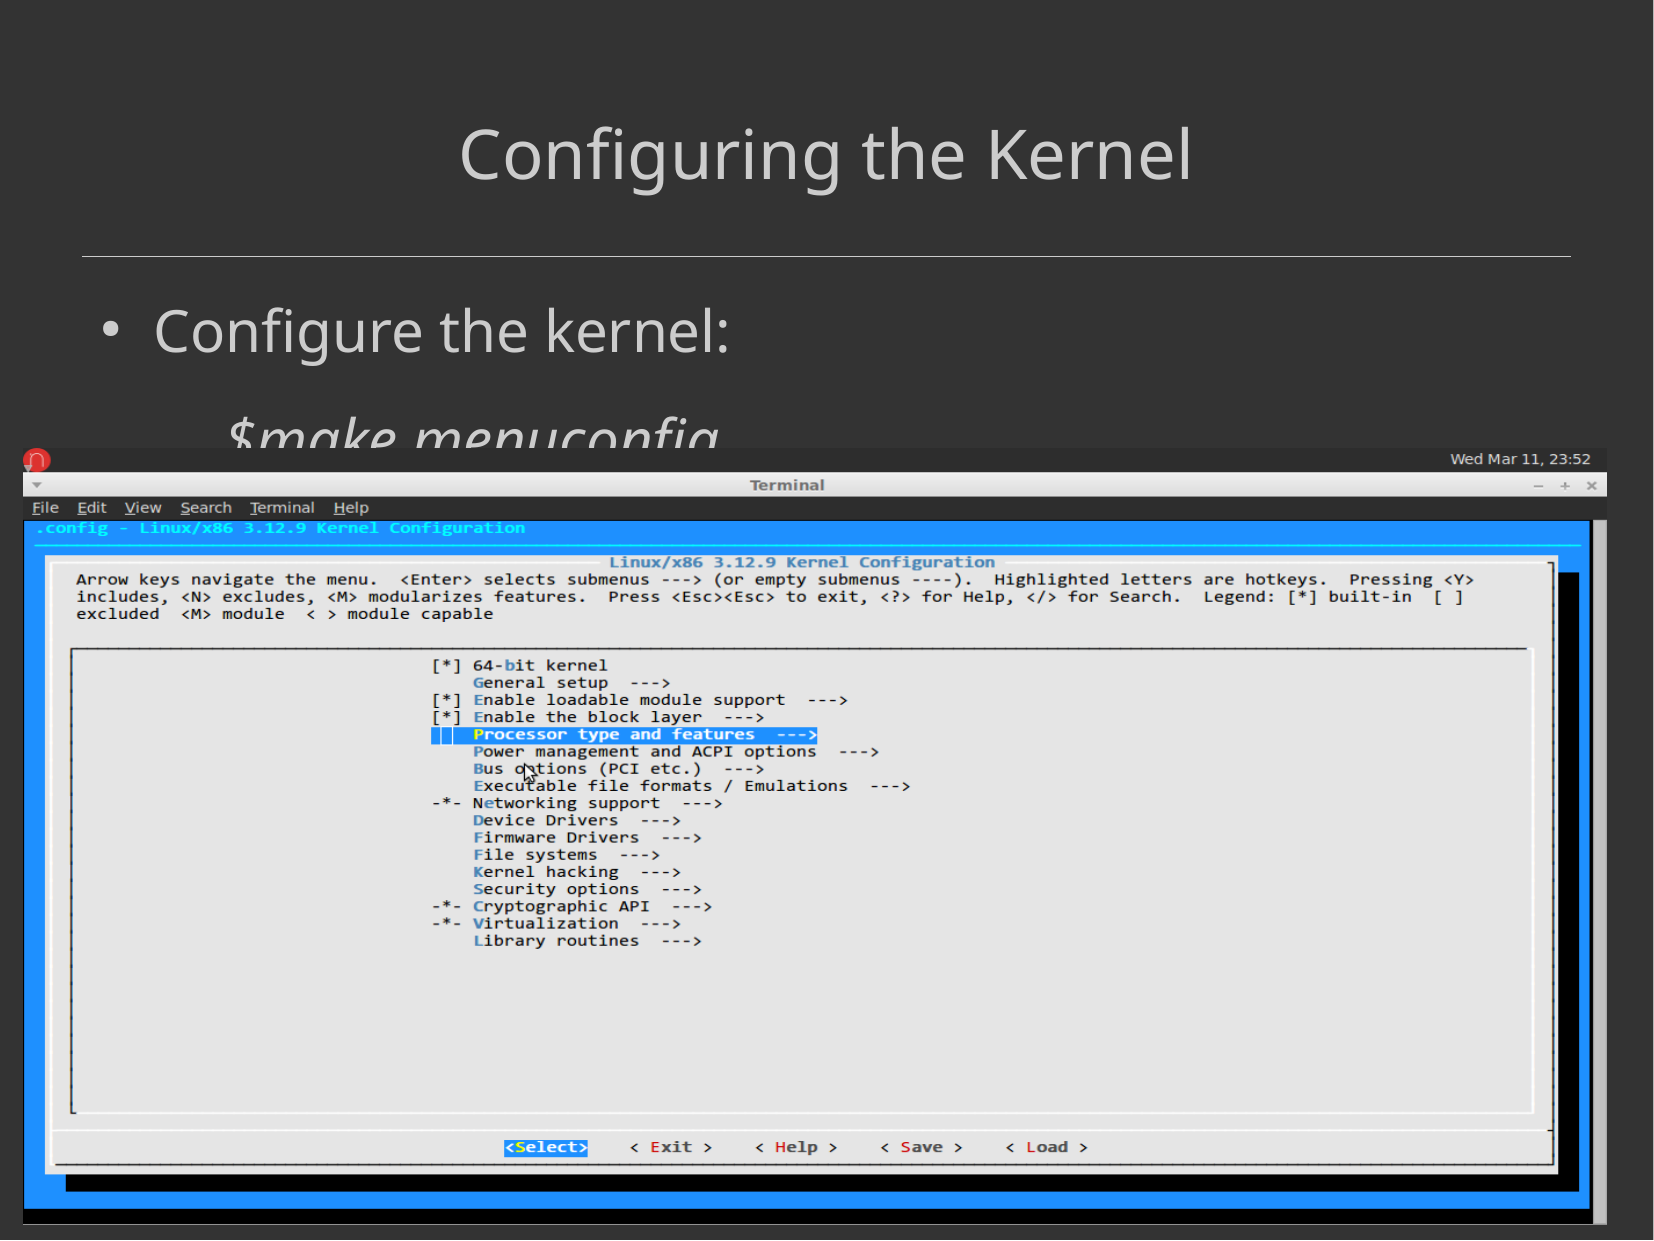

# Configuring the Kernel
Configure the kernel:
$make menuconfig